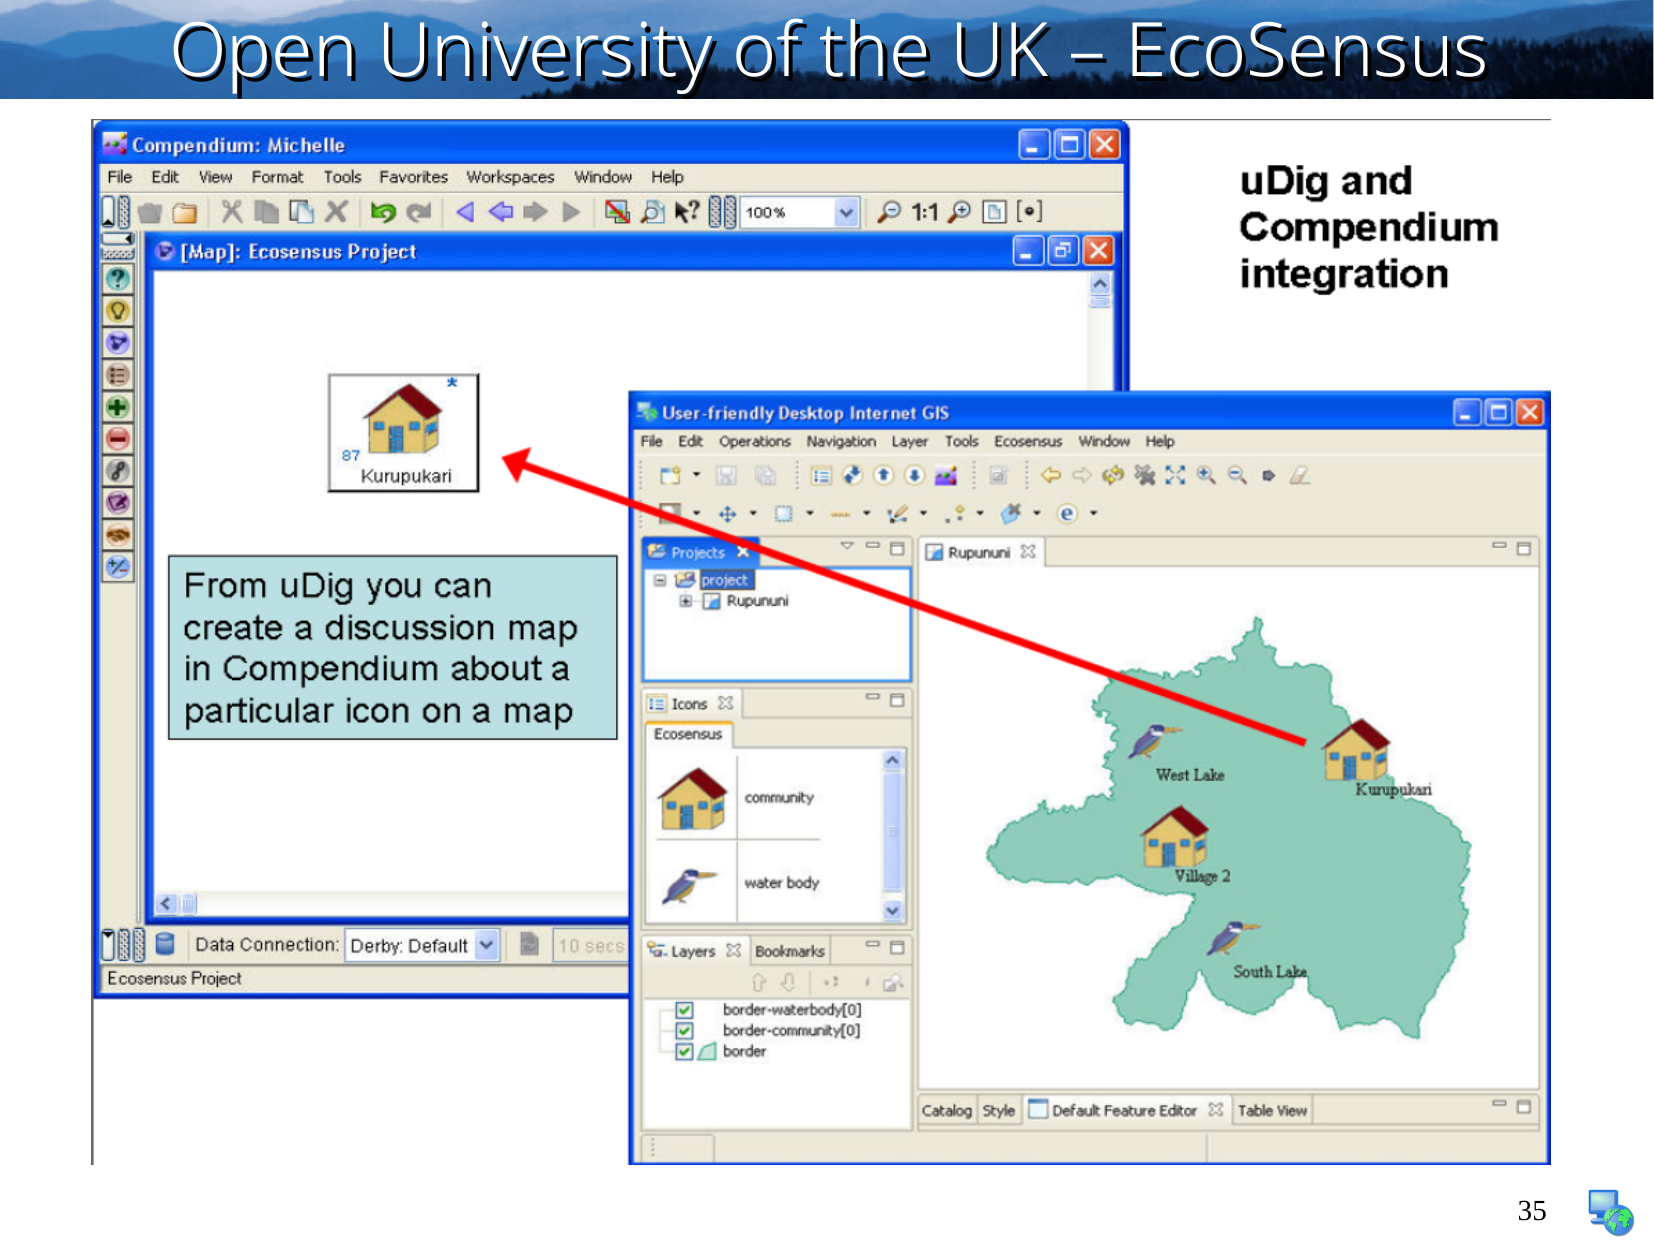

# Open University of the UK – EcoSensus
35